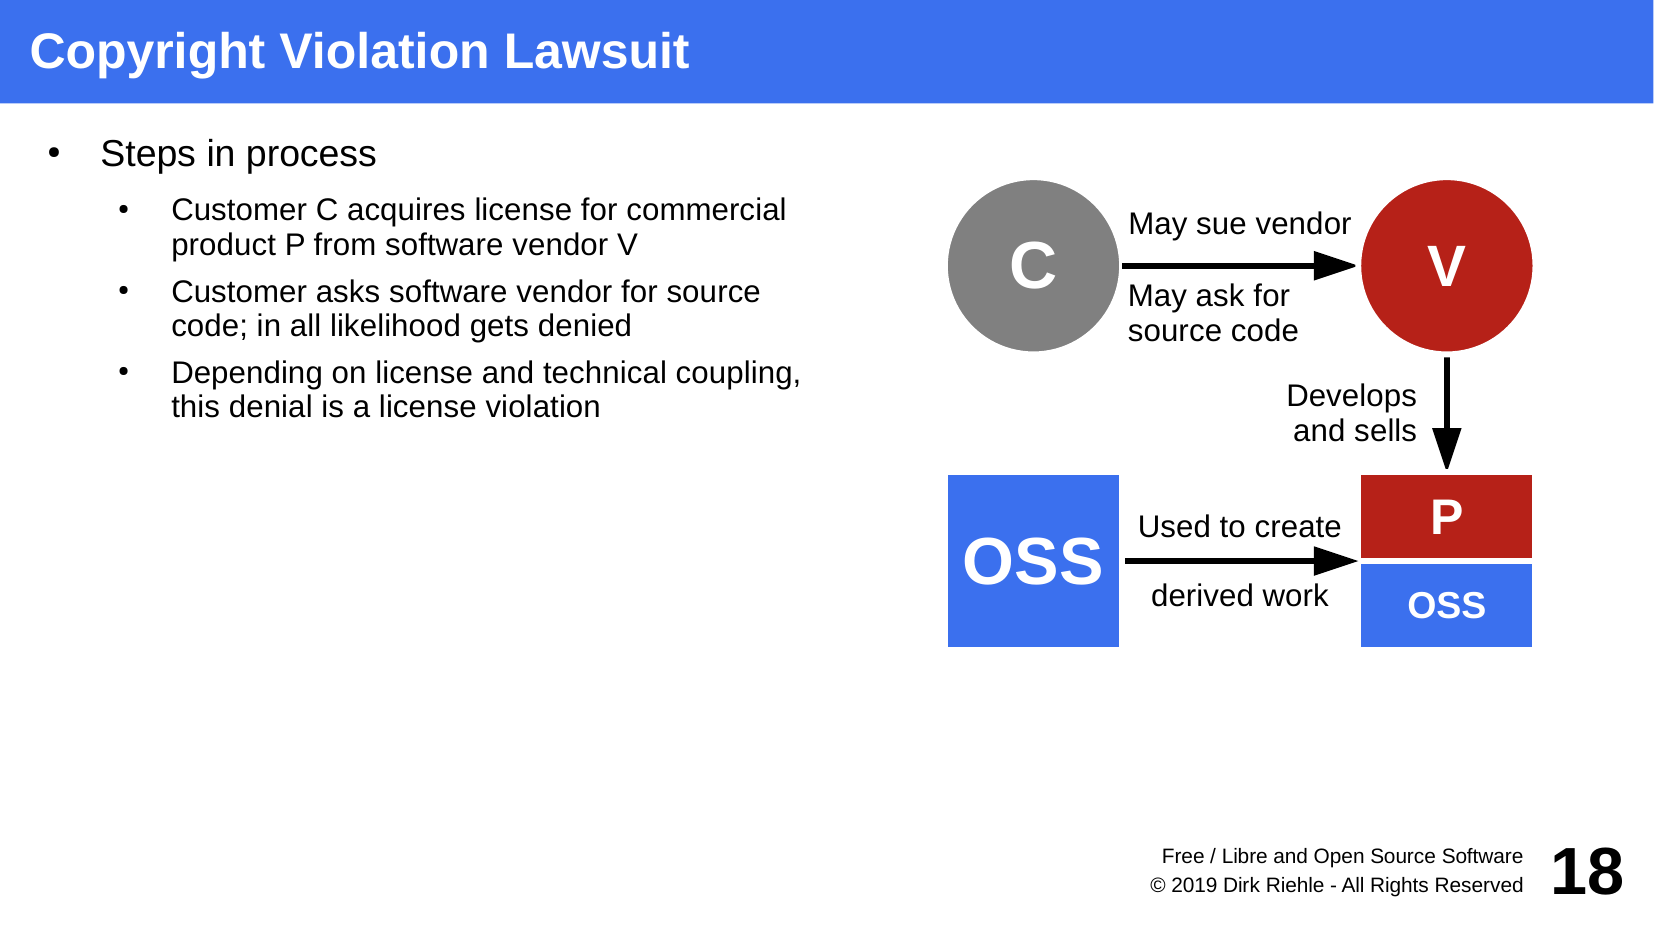

# Copyright Violation Lawsuit
Steps in process
Customer C acquires license for commercial product P from software vendor V
Customer asks software vendor for source code; in all likelihood gets denied
Depending on license and technical coupling, this denial is a license violation
C
V
May sue vendor
May ask for
source code
Develops
and sells
OSS
P
OSS
Used to create
derived work
Free / Libre and Open Source Software
18
© 2019 Dirk Riehle - All Rights Reserved